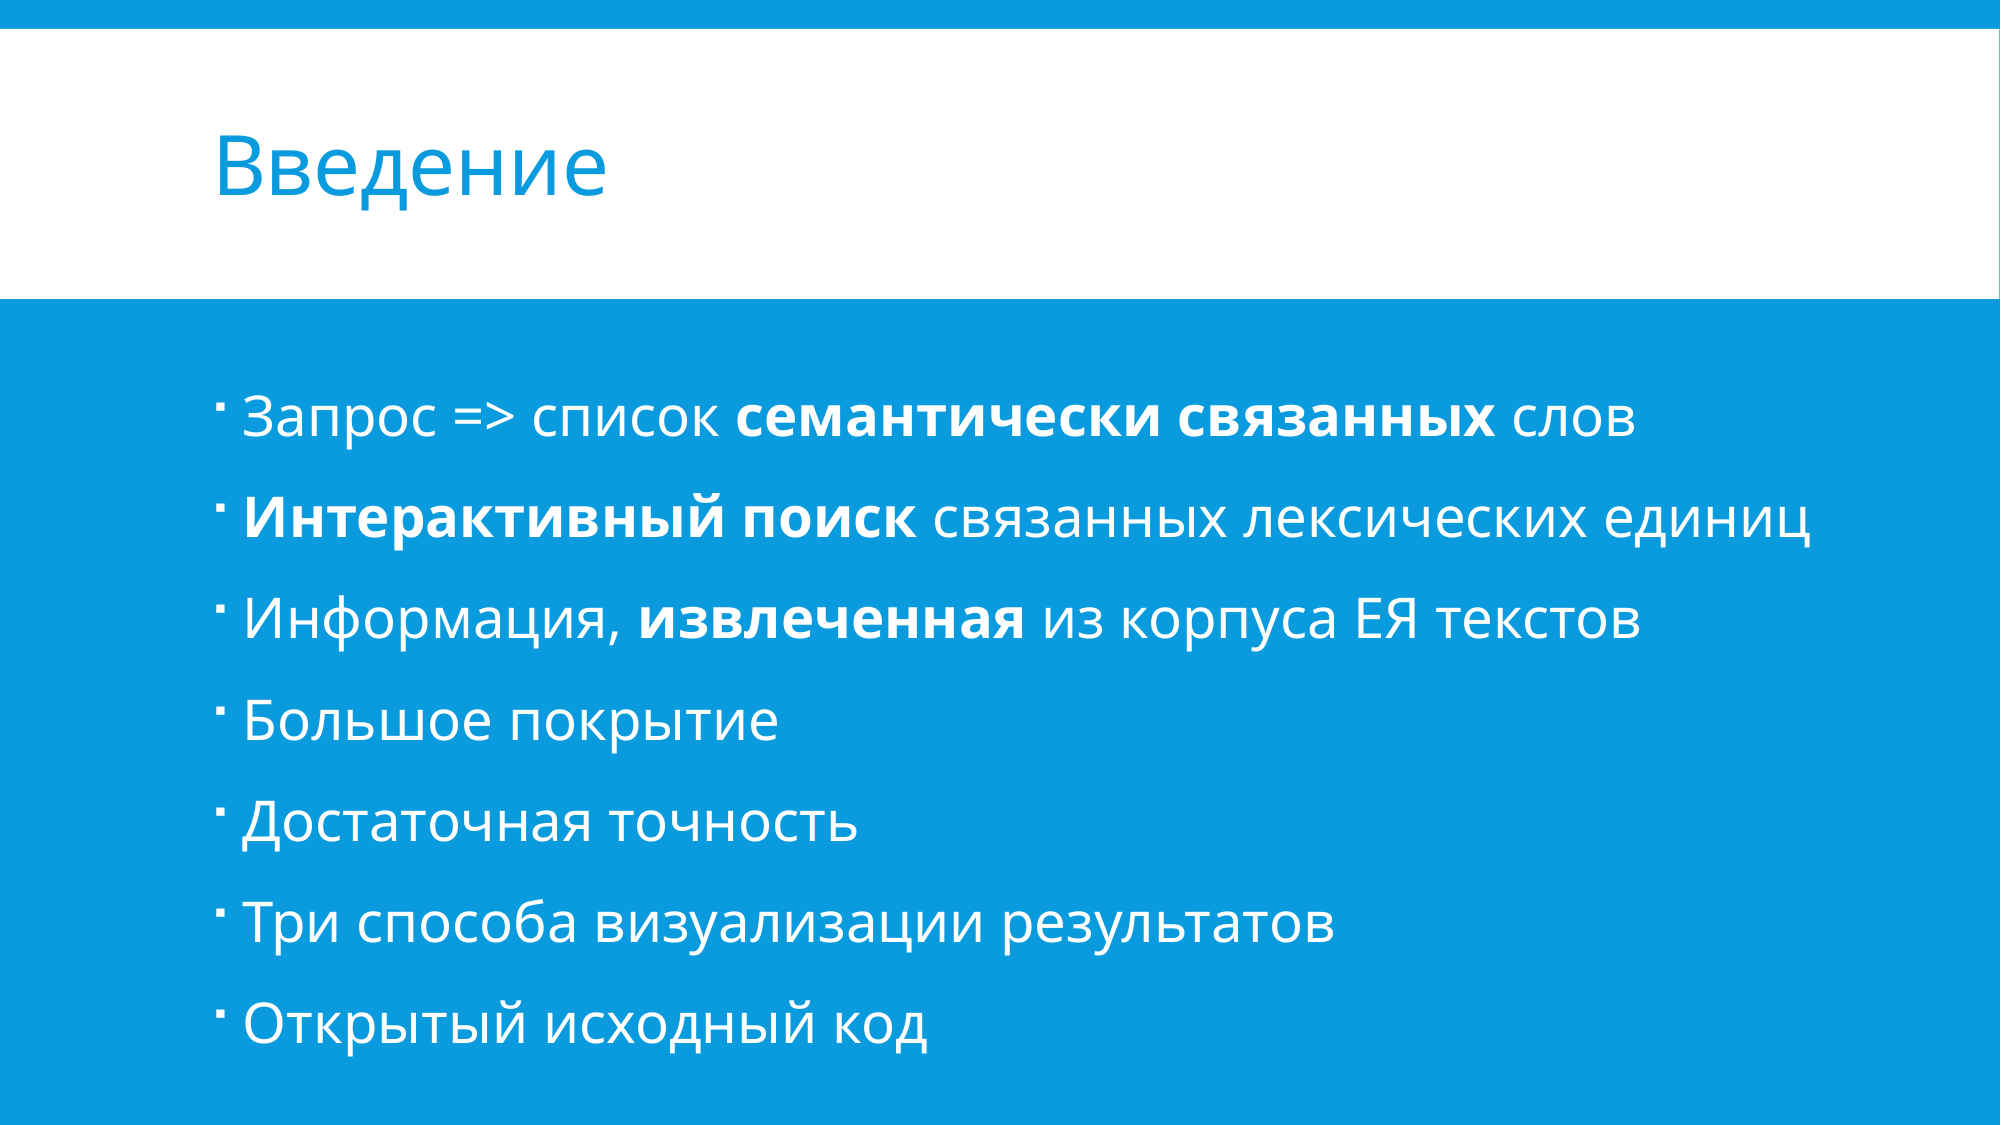

Введение
Запрос => список семантически связанных слов
Интерактивный поиск связанных лексических единиц
Информация, извлеченная из корпуса ЕЯ текстов
Большое покрытие
Достаточная точность
Три способа визуализации результатов
Открытый исходный код